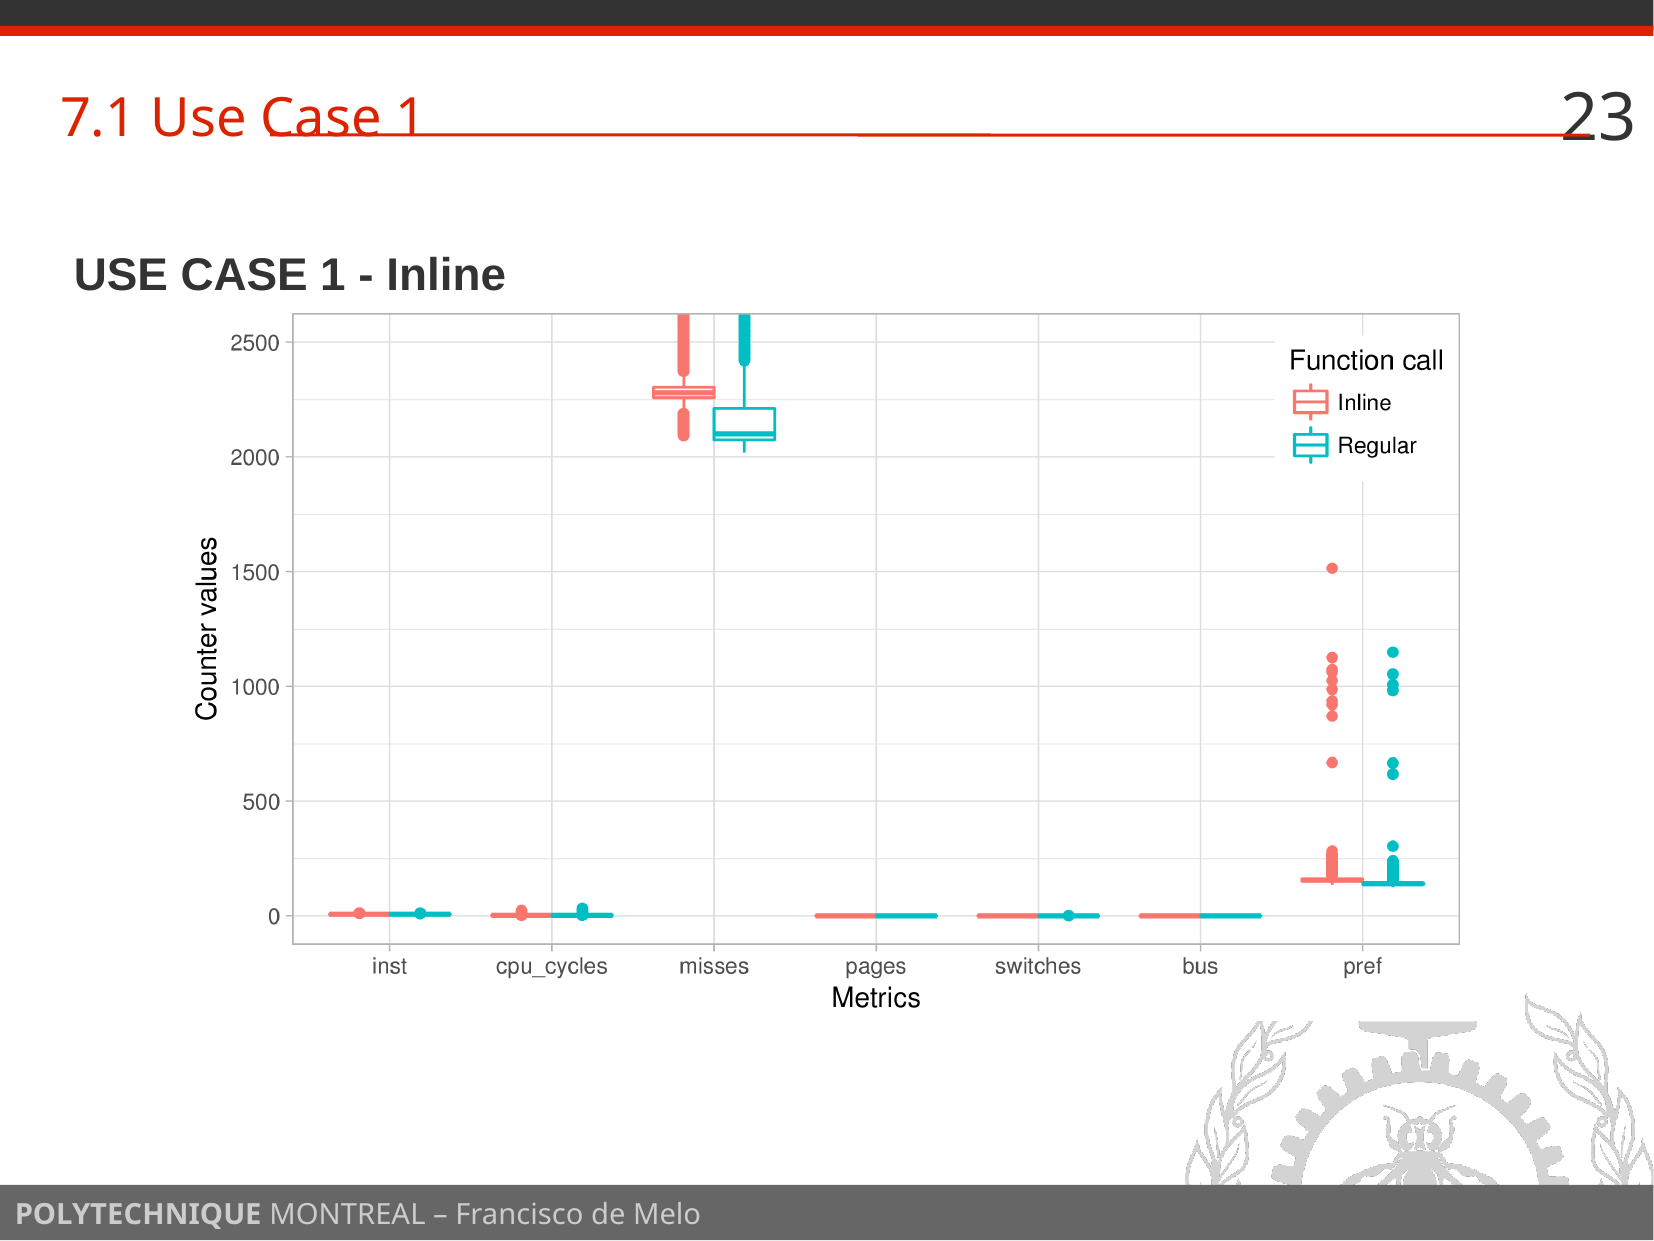

7.1 Use Case 1
23
USE CASE 1 - Inline
POLYTECHNIQUE MONTREAL – Francisco de Melo